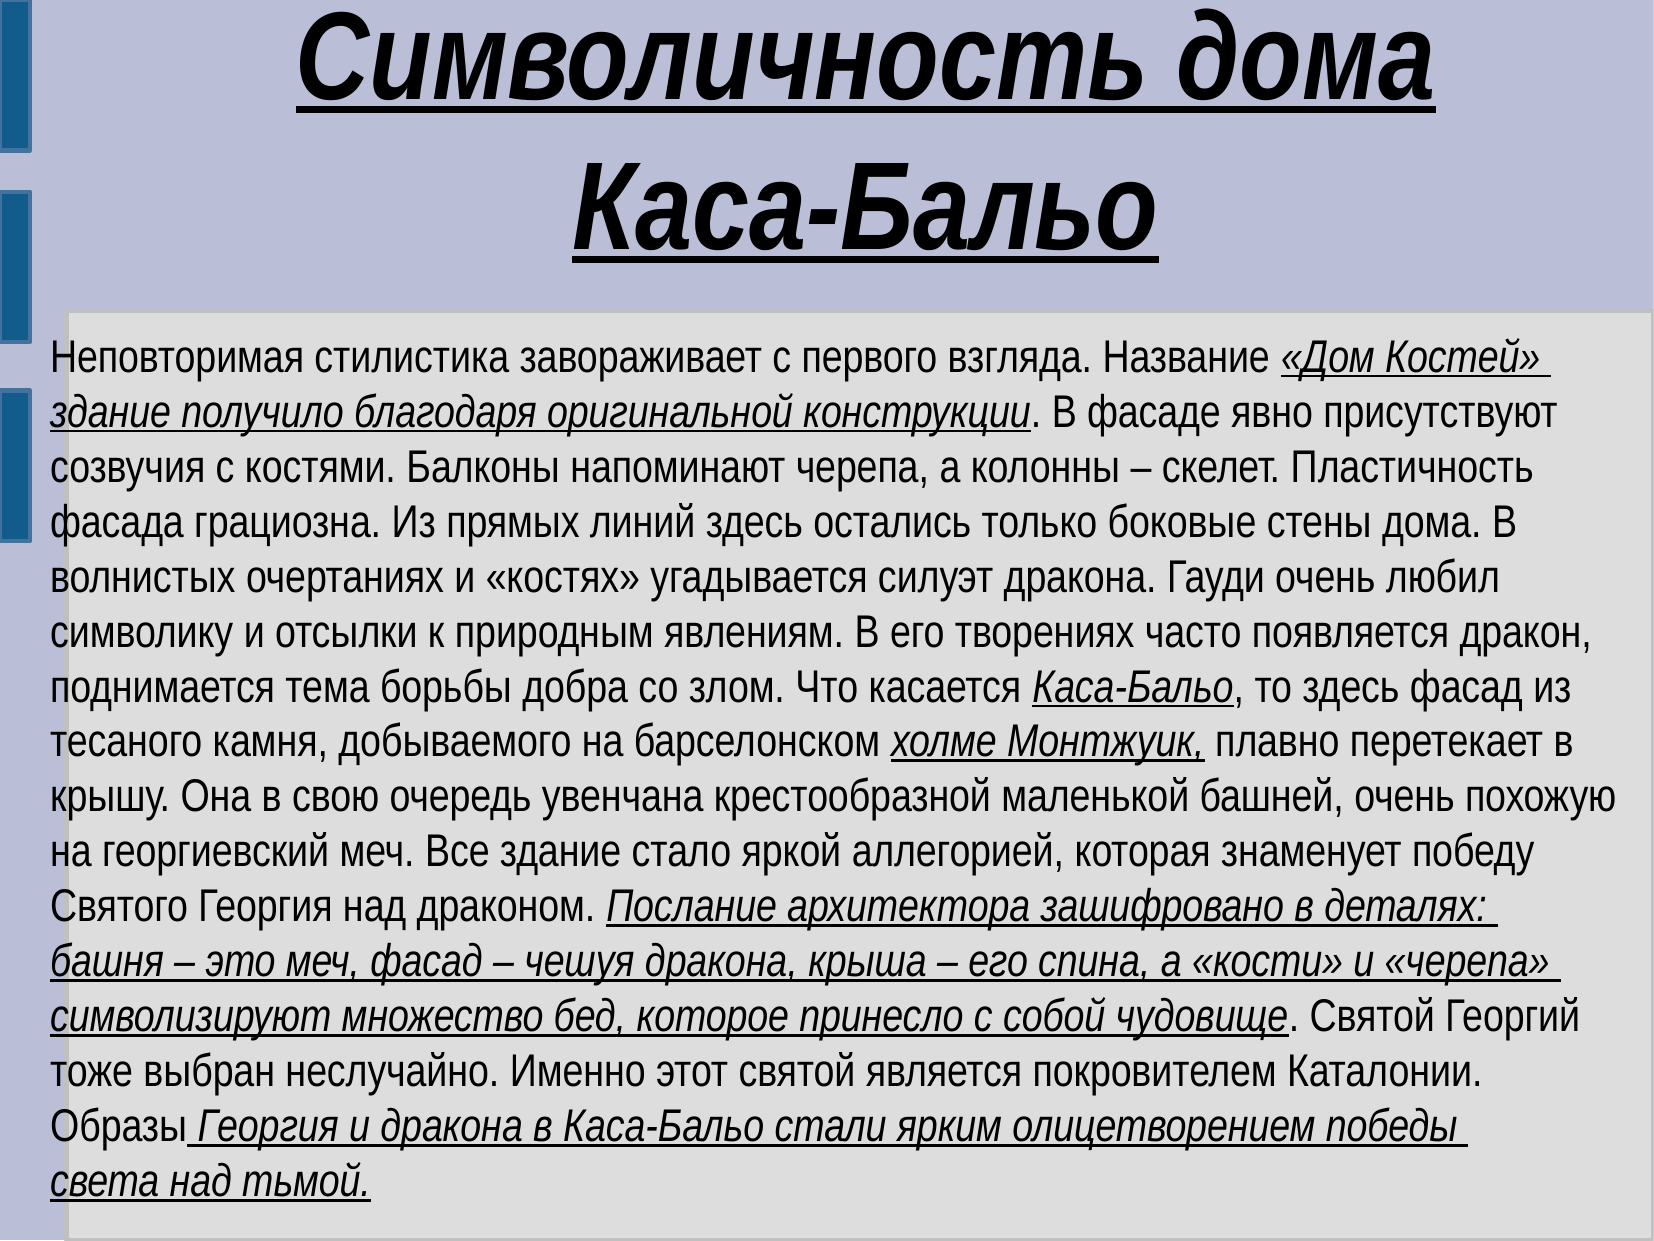

# Символичность дома Каса-Бальо
Неповторимая стилистика завораживает с первого взгляда. Название «Дом Костей»
здание получило благодаря оригинальной конструкции. В фасаде явно присутствуют
созвучия с костями. Балконы напоминают черепа, а колонны – скелет. Пластичность
фасада грациозна. Из прямых линий здесь остались только боковые стены дома. В
волнистых очертаниях и «костях» угадывается силуэт дракона. Гауди очень любил
символику и отсылки к природным явлениям. В его творениях часто появляется дракон,
поднимается тема борьбы добра со злом. Что касается Каса-Бальо, то здесь фасад из
тесаного камня, добываемого на барселонском холме Монтжуик, плавно перетекает в
крышу. Она в свою очередь увенчана крестообразной маленькой башней, очень похожую
на георгиевский меч. Все здание стало яркой аллегорией, которая знаменует победу
Святого Георгия над драконом. Послание архитектора зашифровано в деталях:
башня – это меч, фасад – чешуя дракона, крыша – его спина, а «кости» и «черепа»
символизируют множество бед, которое принесло с собой чудовище. Святой Георгий
тоже выбран неслучайно. Именно этот святой является покровителем Каталонии.
Образы Георгия и дракона в Каса-Бальо стали ярким олицетворением победы
света над тьмой.